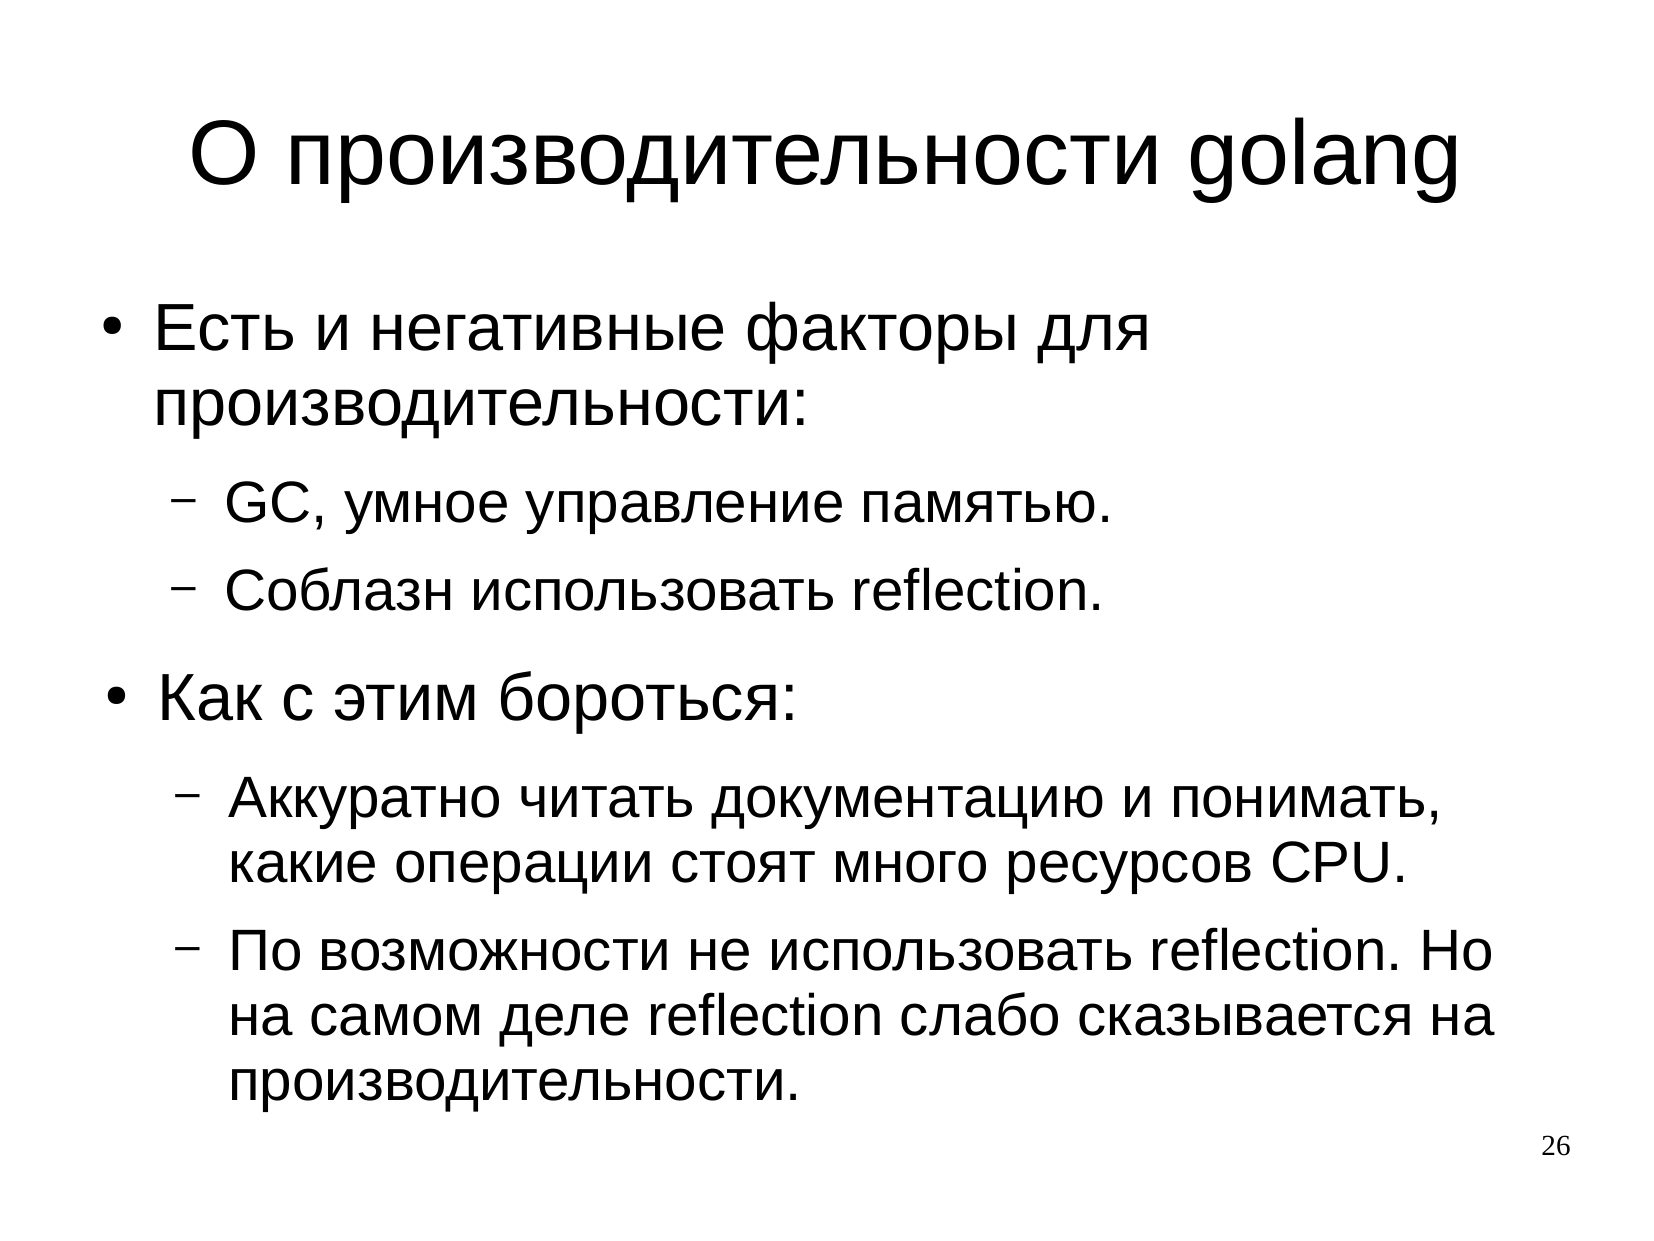

# О производительности golang
Есть и негативные факторы для производительности:
GC, умное управление памятью.
Соблазн использовать reflection.
Как с этим бороться:
Аккуратно читать документацию и понимать, какие операции стоят много ресурсов CPU.
По возможности не использовать reflection. Но на самом деле reflection слабо сказывается на производительности.
26